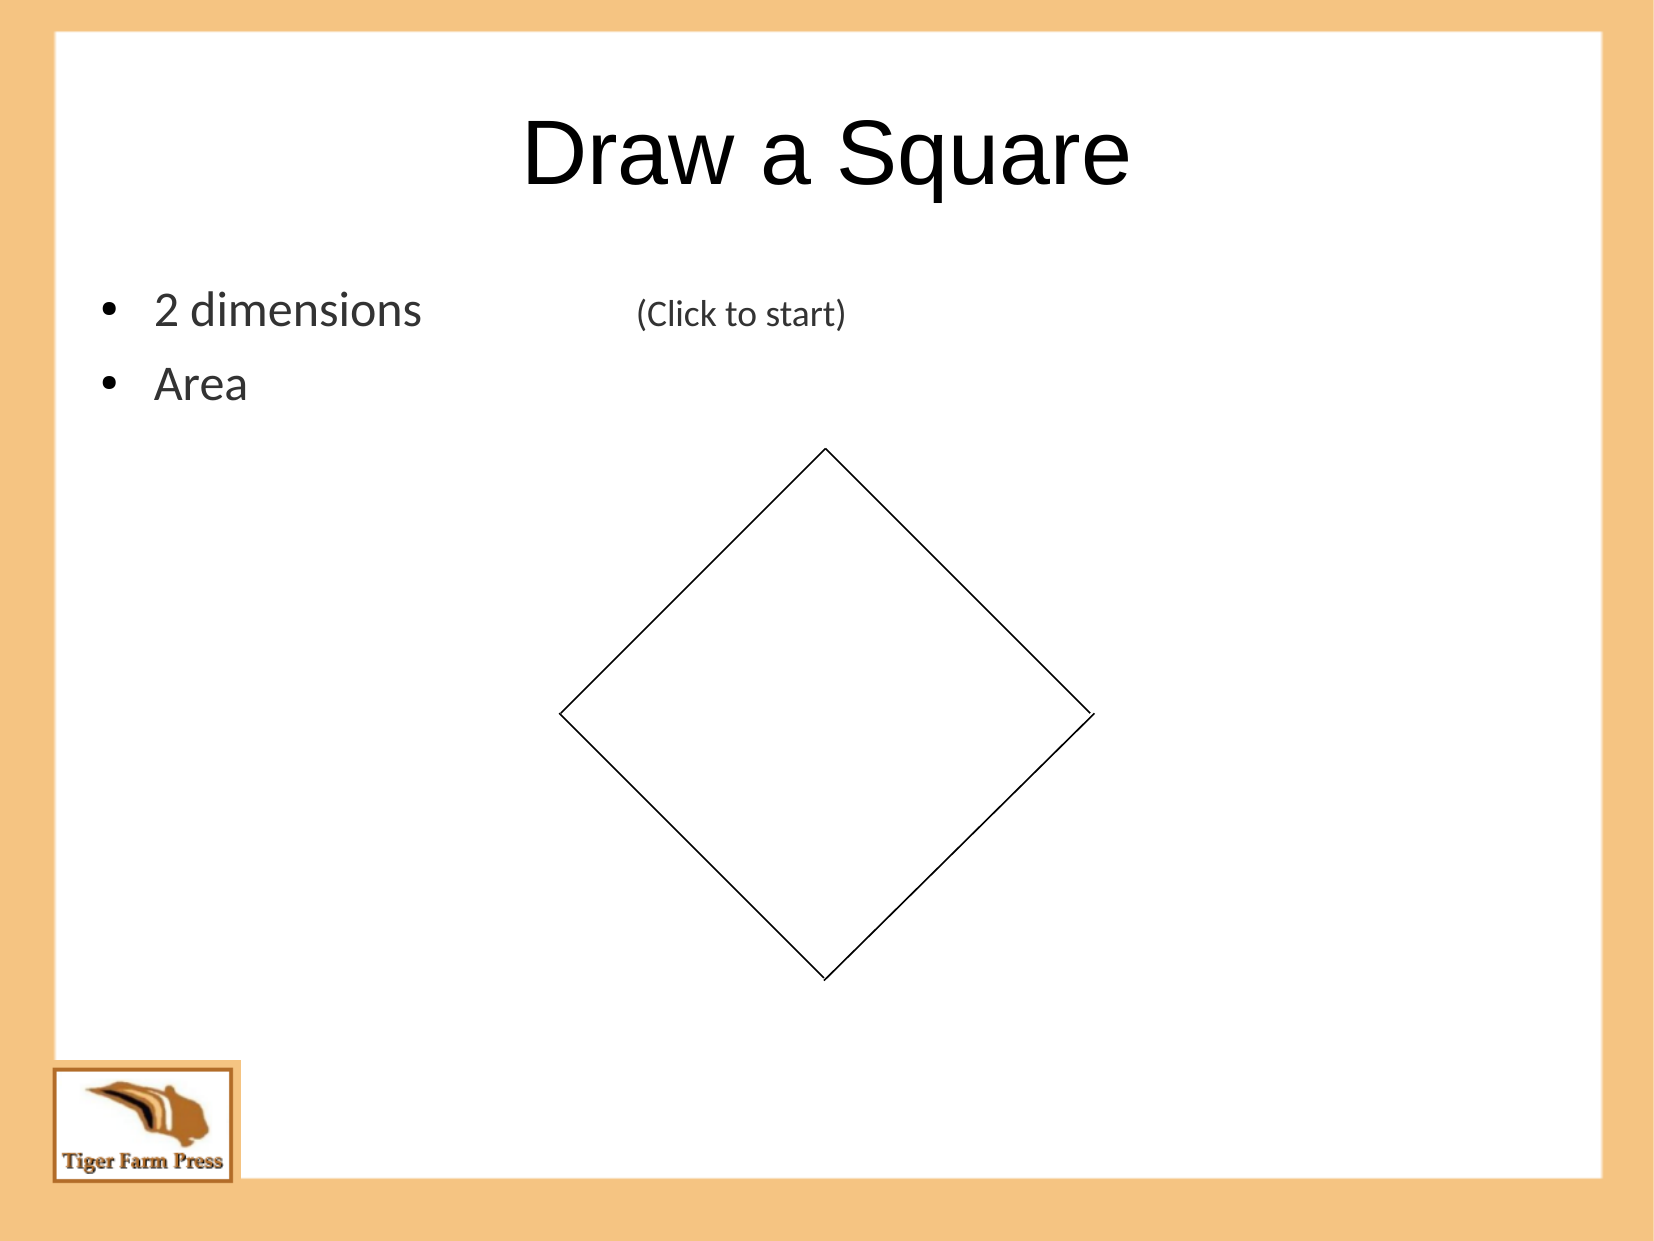

# Draw a Square
2 dimensions (Click to start)
Area